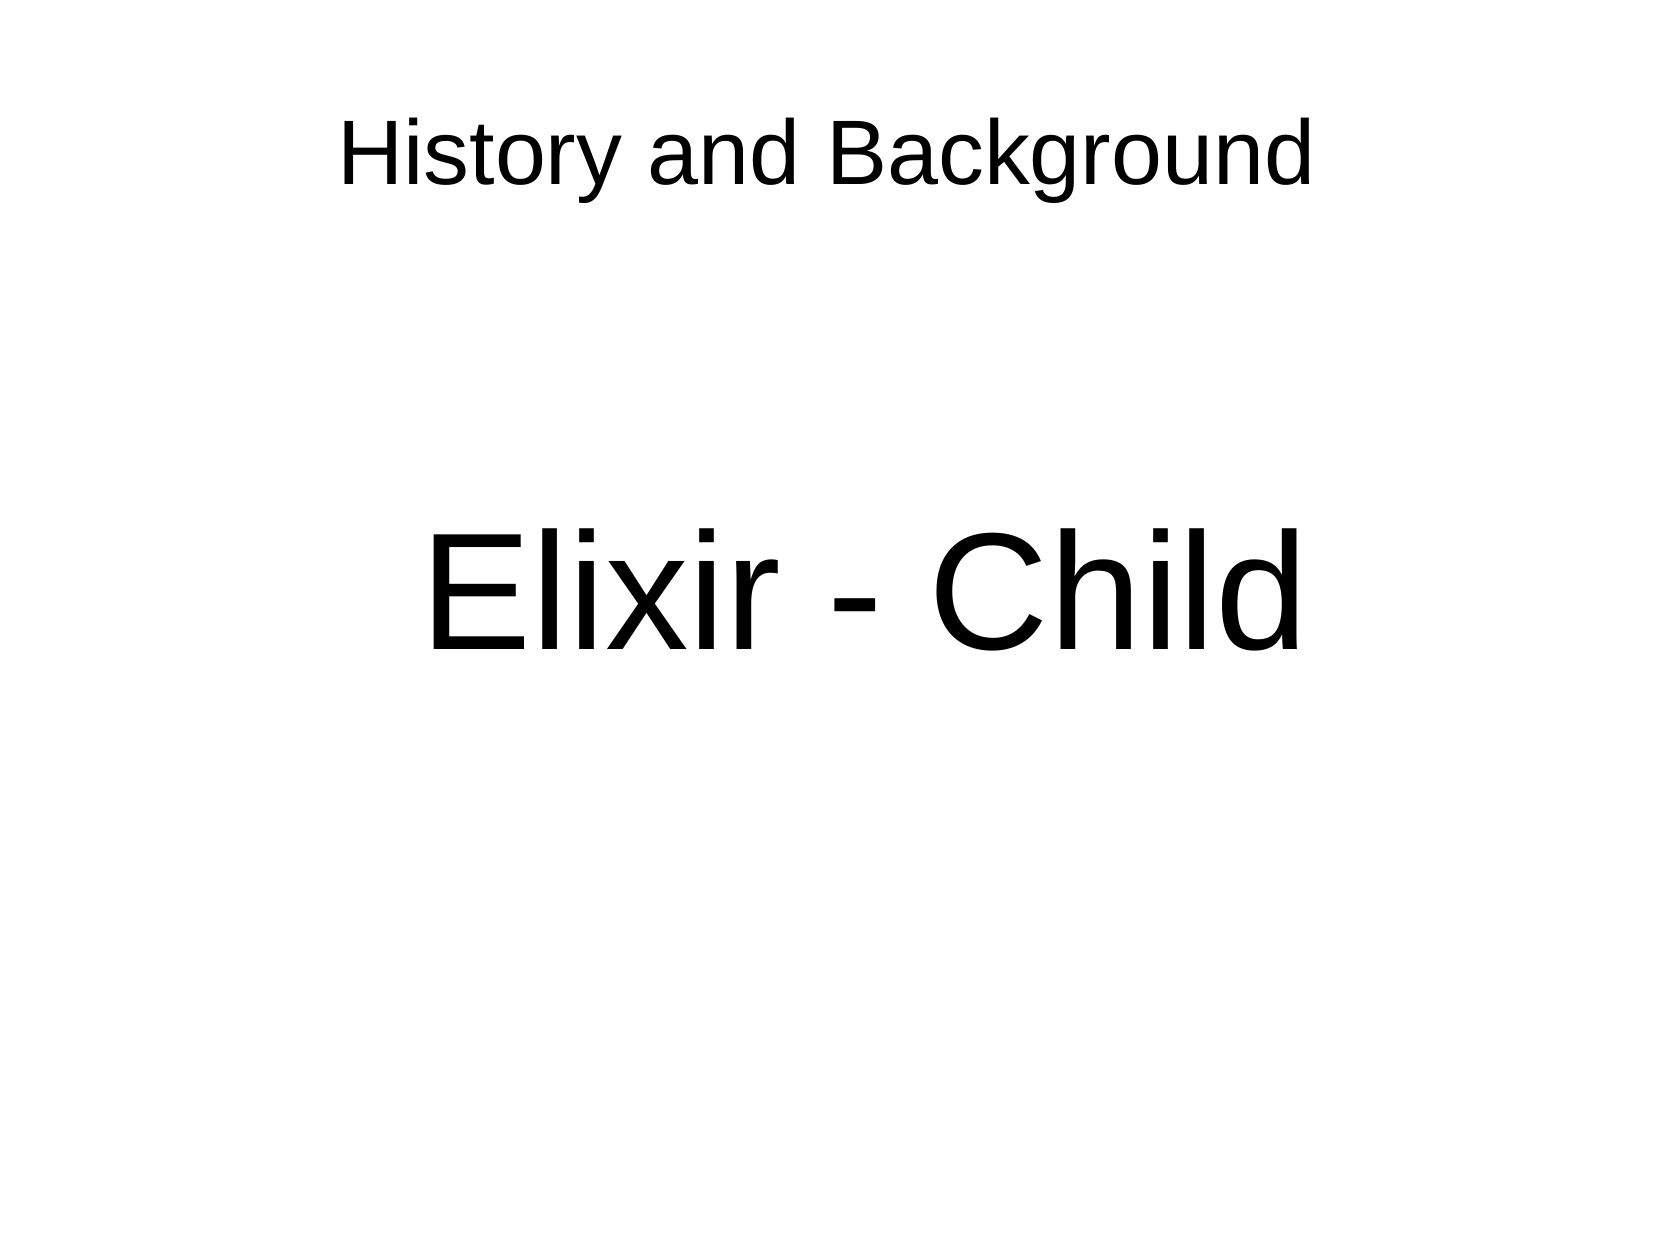

# History and Background
Elixir - Child